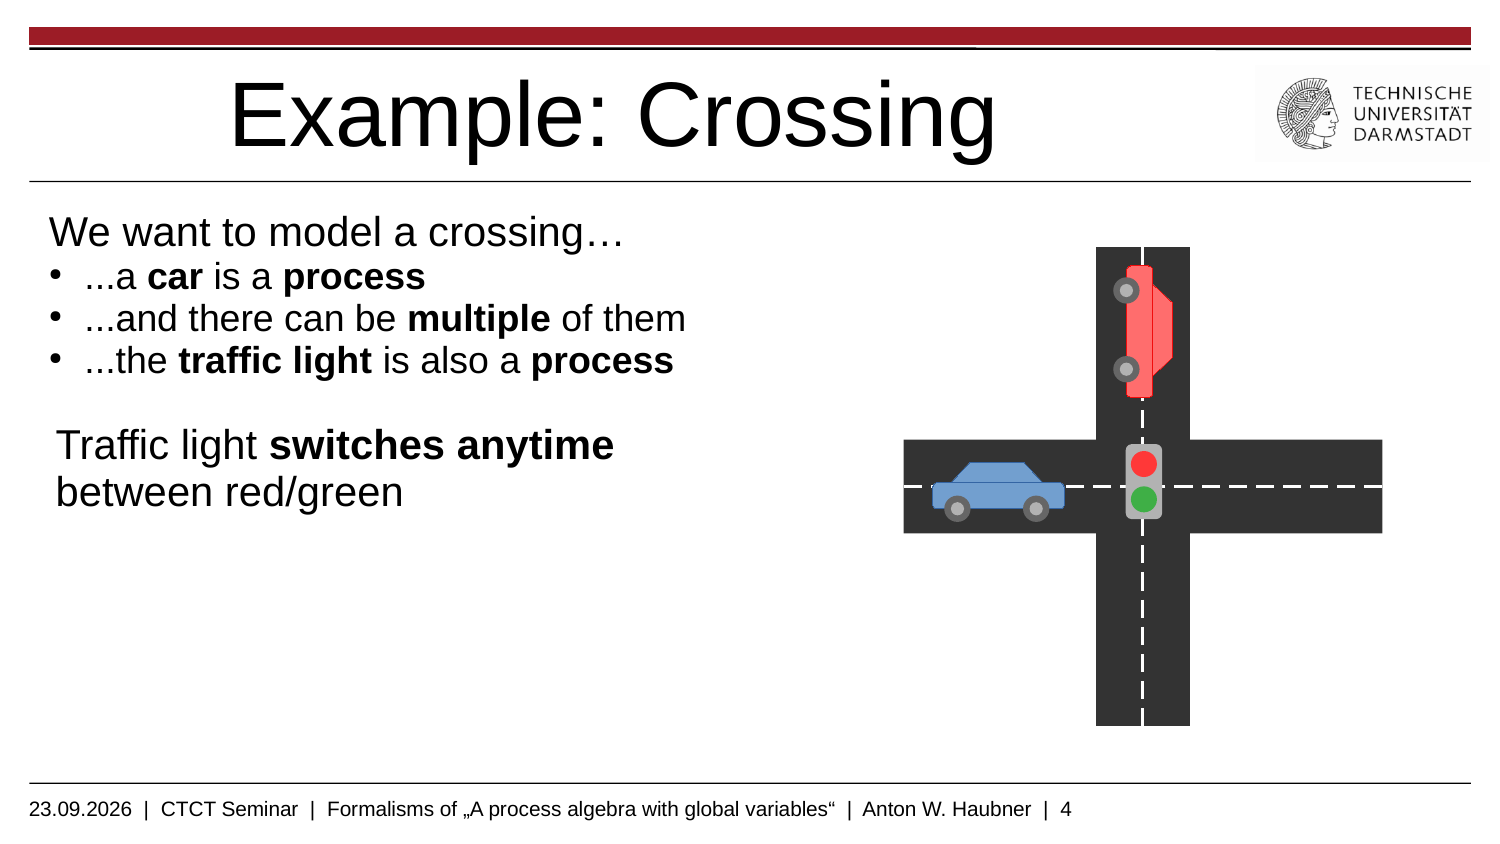

# Example: Crossing
We want to model a crossing…
...a car is a process
...and there can be multiple of them
...the traffic light is also a process
Traffic light switches anytime between red/green